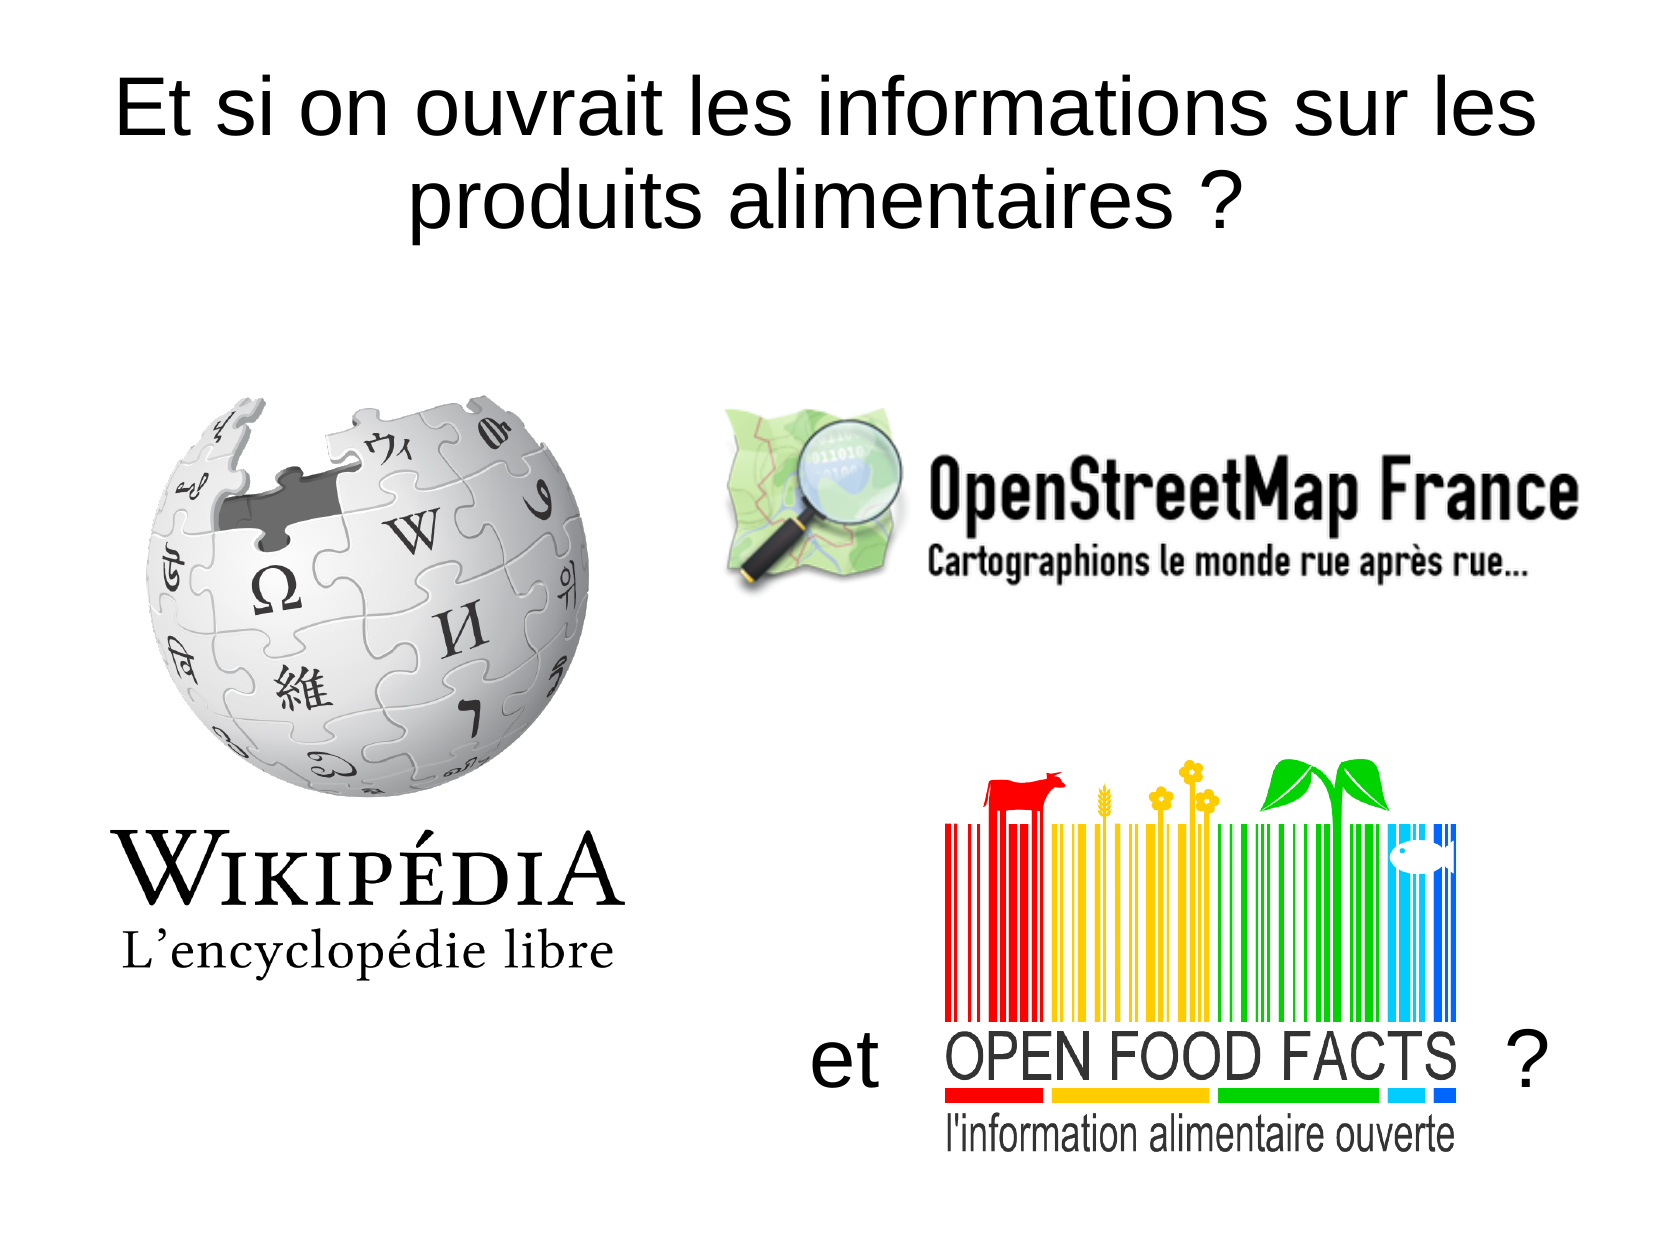

# Et si on ouvrait les informations sur les produits alimentaires ?
et ?